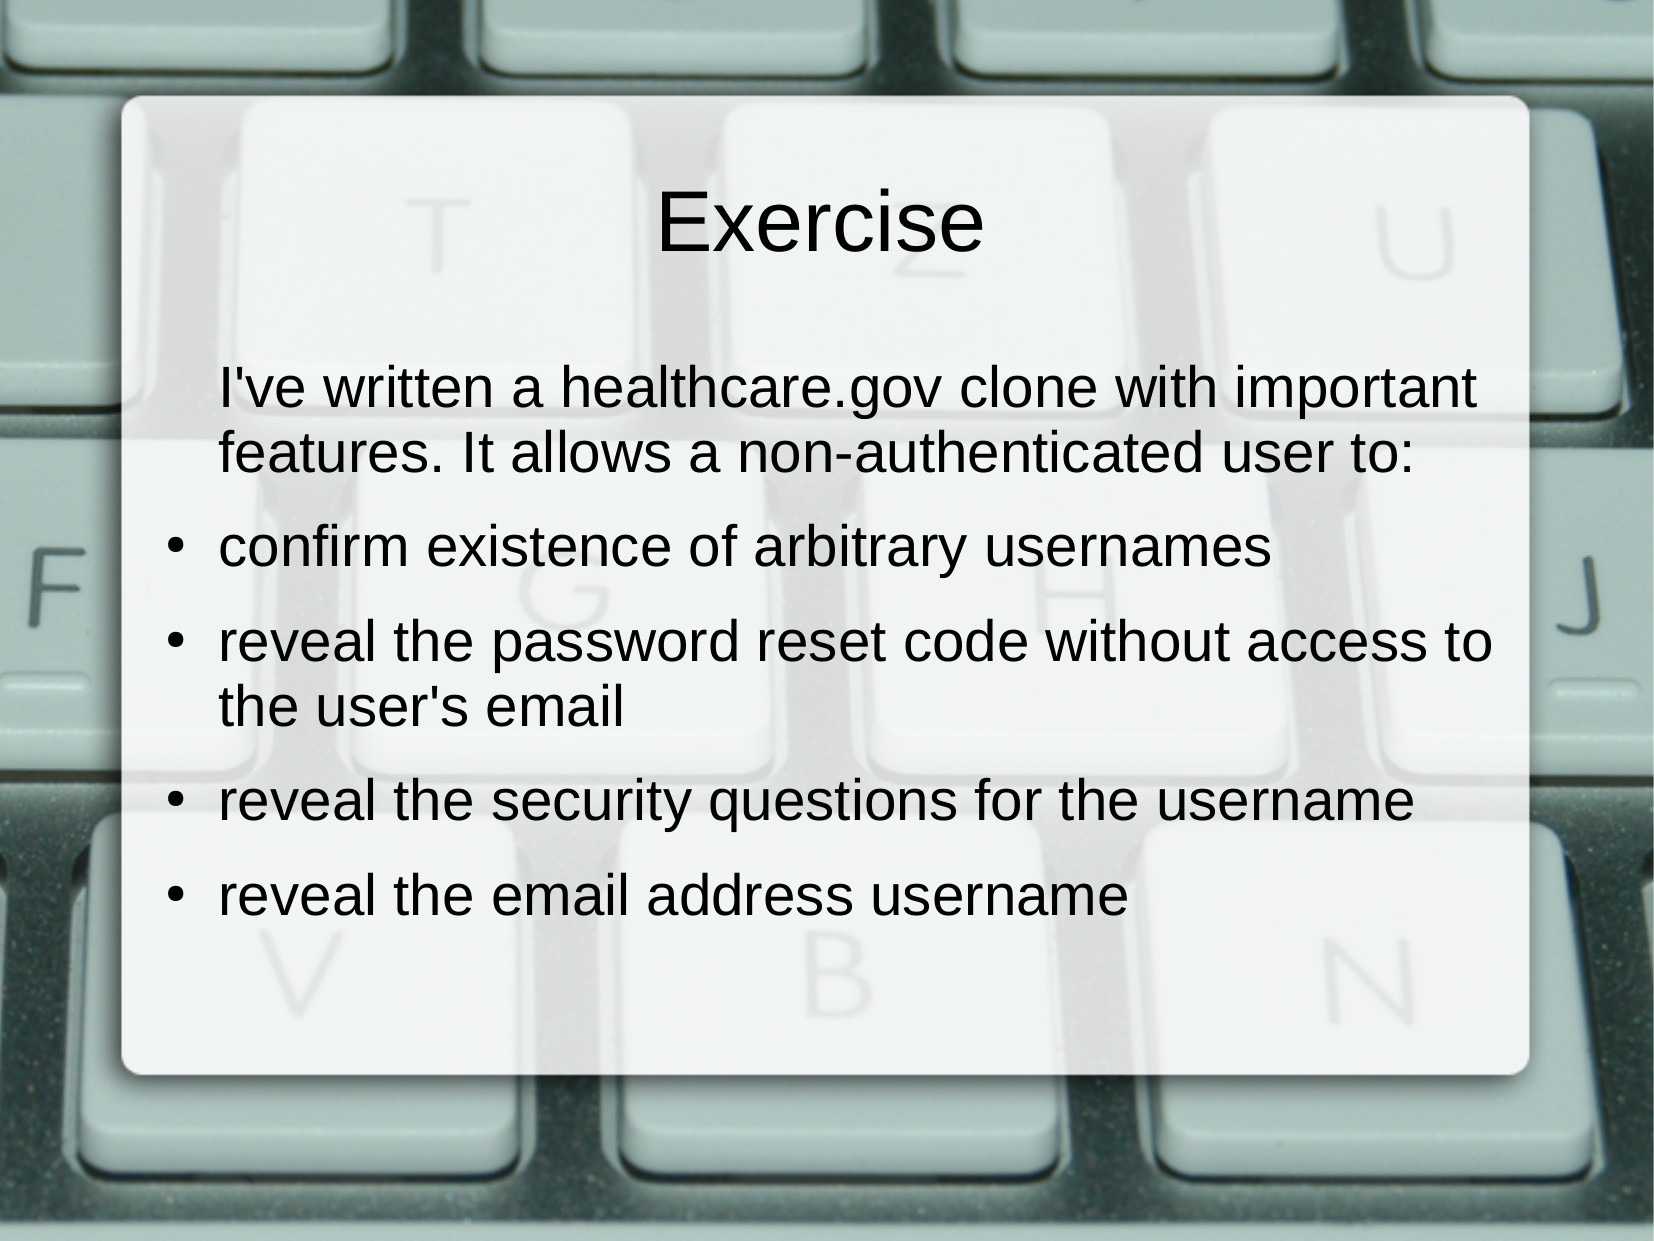

# Exercise
I've written a healthcare.gov clone with important features. It allows a non-authenticated user to:
confirm existence of arbitrary usernames
reveal the password reset code without access to the user's email
reveal the security questions for the username
reveal the email address username